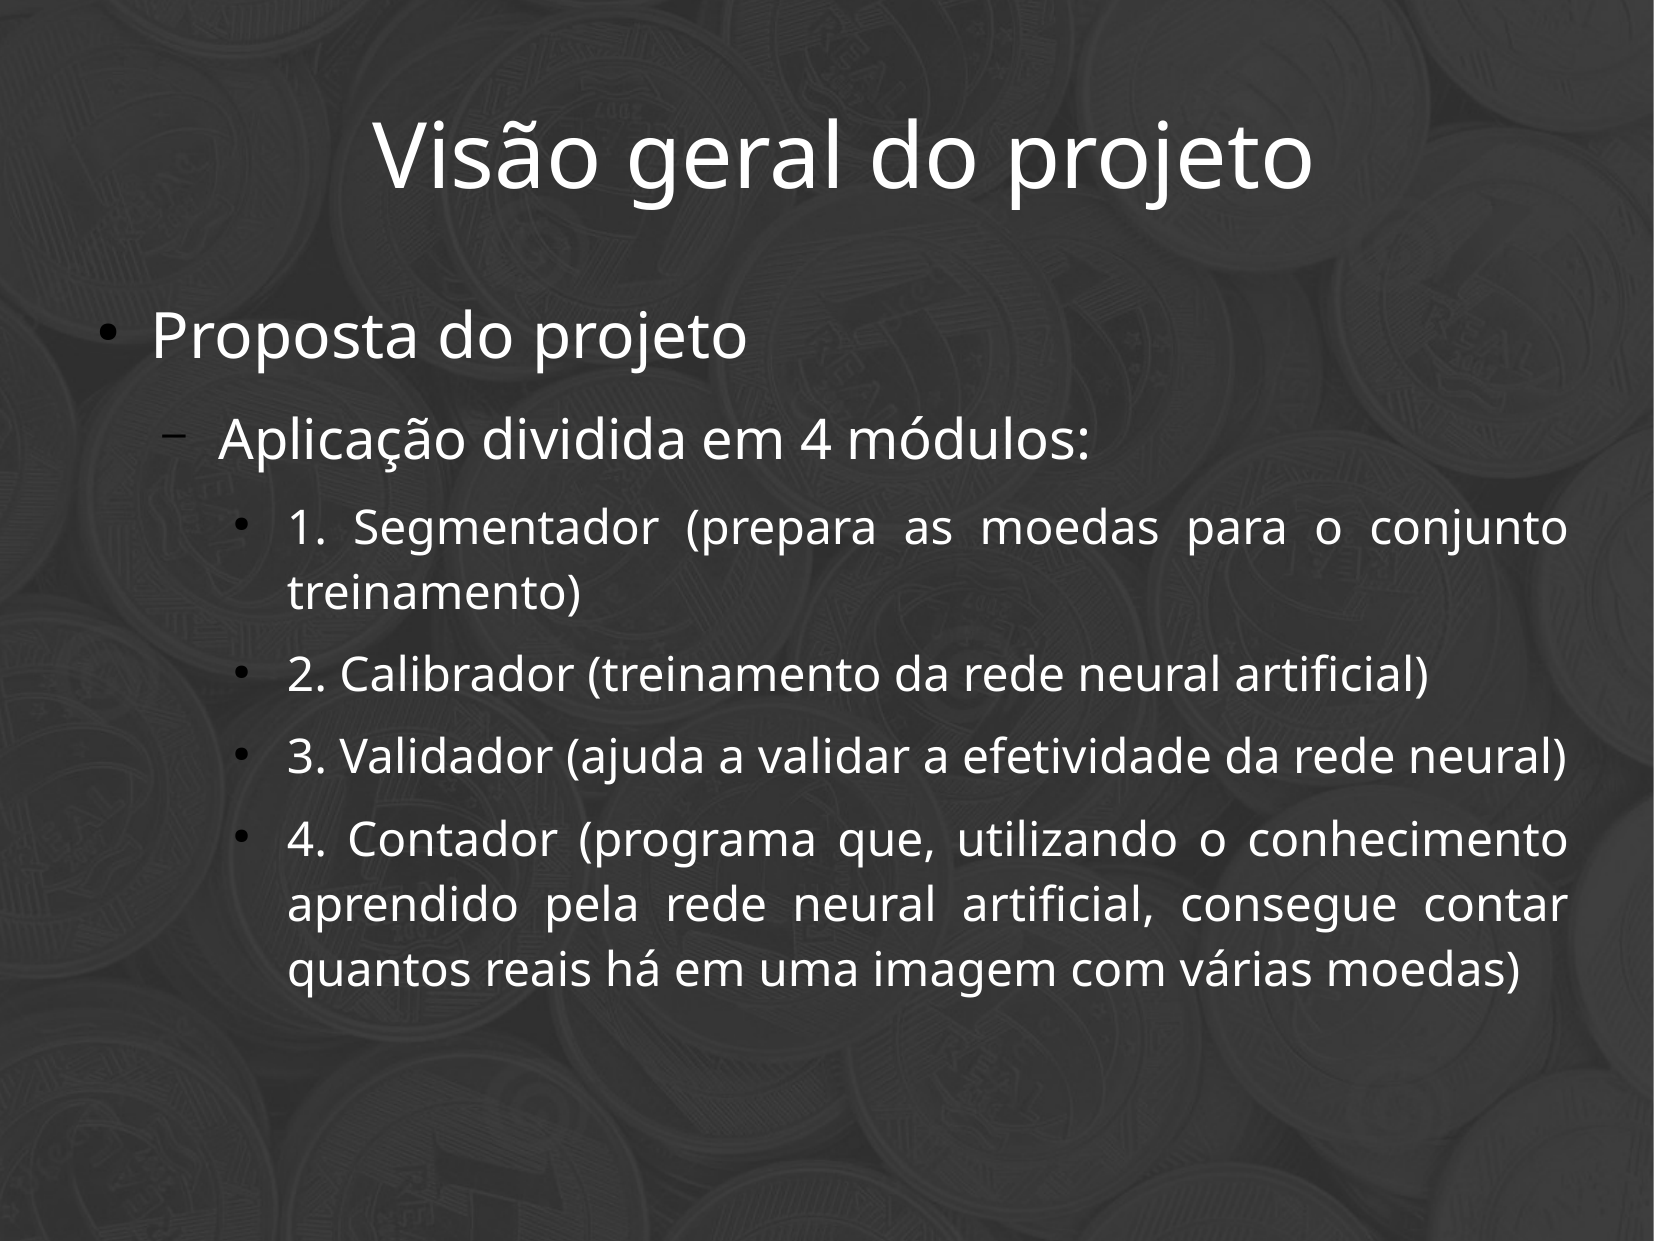

# Visão geral do projeto
Proposta do projeto
Aplicação dividida em 4 módulos:
1. Segmentador (prepara as moedas para o conjunto treinamento)
2. Calibrador (treinamento da rede neural artificial)
3. Validador (ajuda a validar a efetividade da rede neural)
4. Contador (programa que, utilizando o conhecimento aprendido pela rede neural artificial, consegue contar quantos reais há em uma imagem com várias moedas)